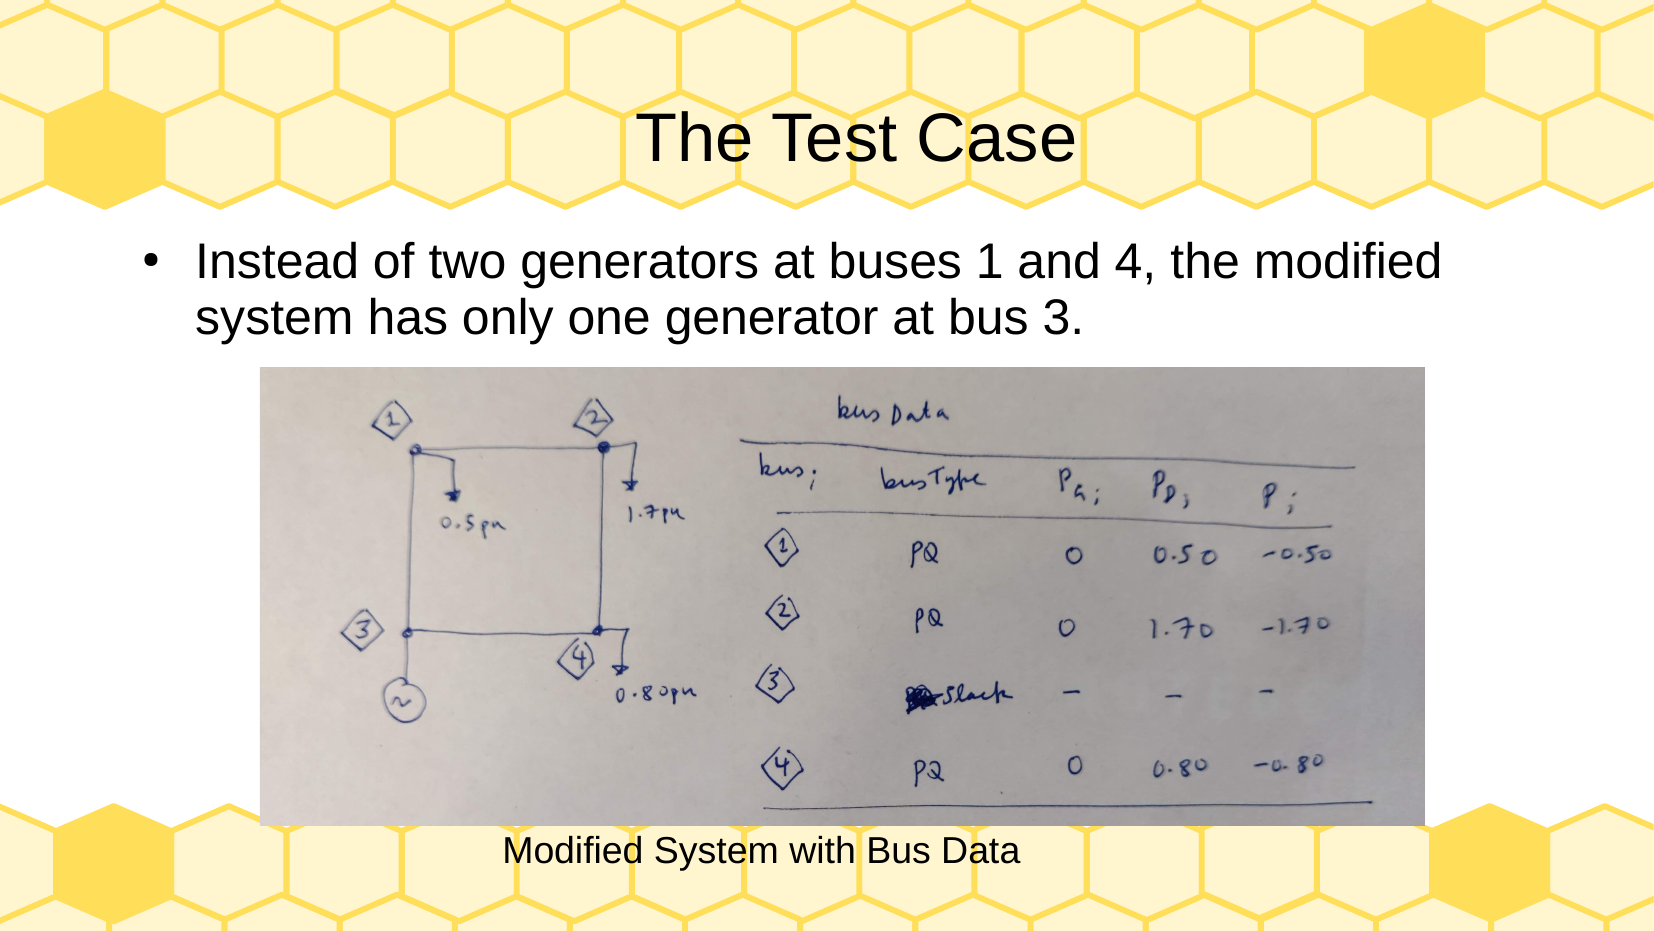

# The Test Case
Instead of two generators at buses 1 and 4, the modified system has only one generator at bus 3.
Modified System with Bus Data